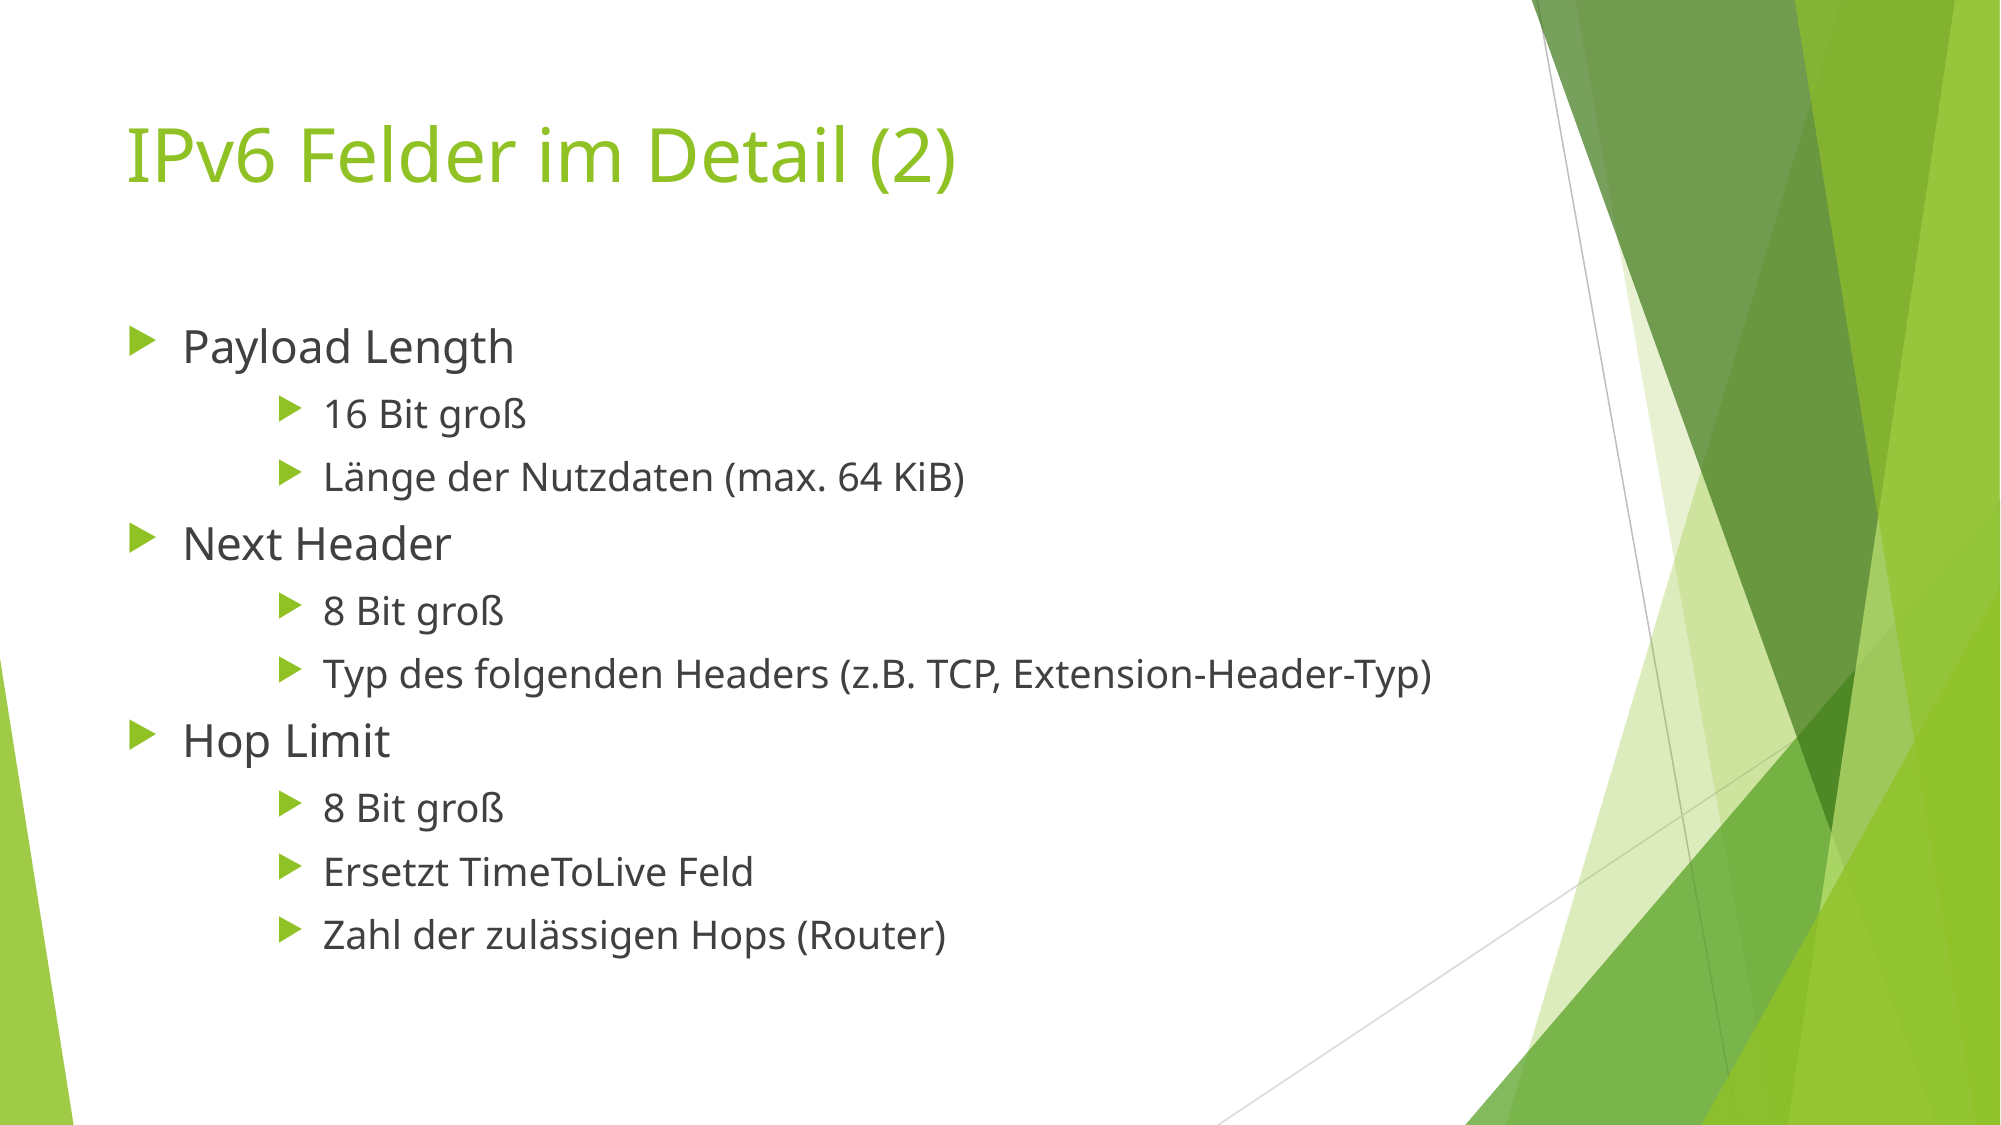

# IPv6 Felder im Detail (2)
Payload Length
16 Bit groß
Länge der Nutzdaten (max. 64 KiB)
Next Header
8 Bit groß
Typ des folgenden Headers (z.B. TCP, Extension-Header-Typ)
Hop Limit
8 Bit groß
Ersetzt TimeToLive Feld
Zahl der zulässigen Hops (Router)